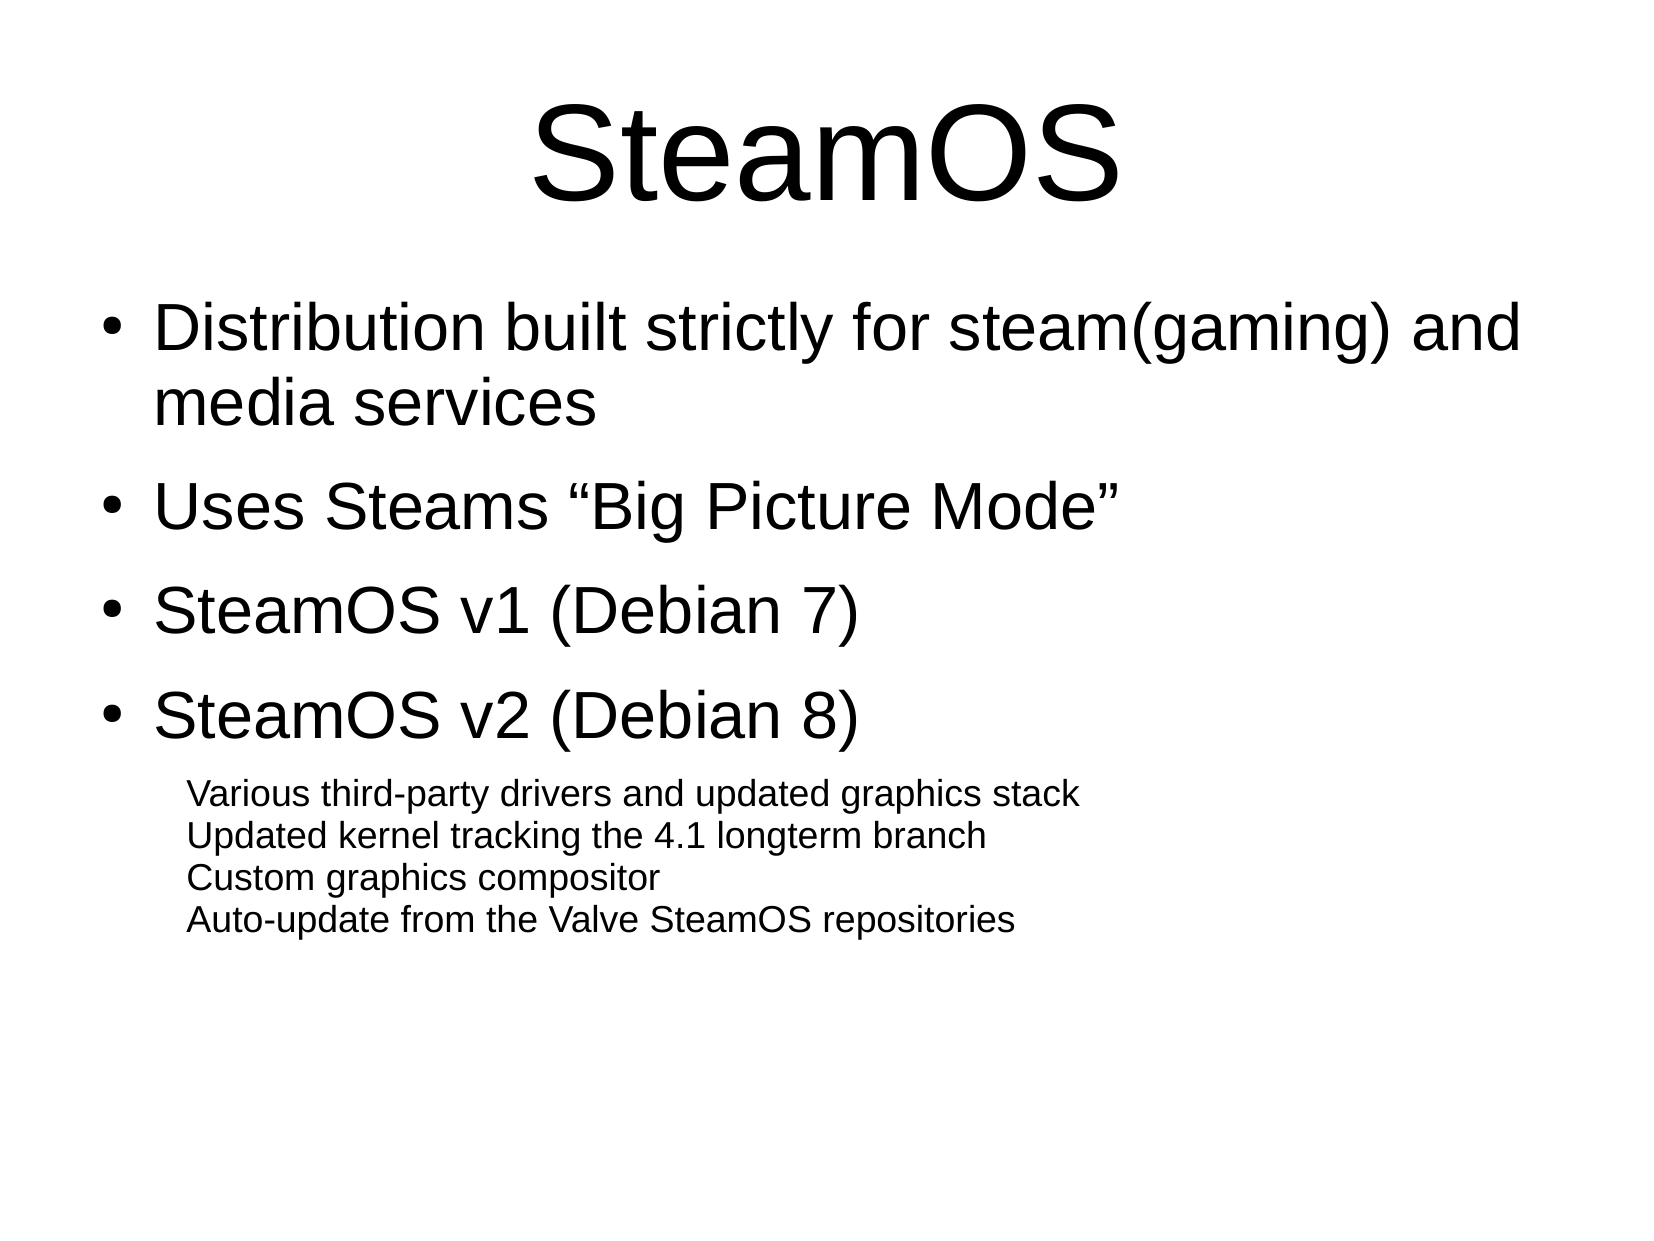

# SteamOS
Distribution built strictly for steam(gaming) and media services
Uses Steams “Big Picture Mode”
SteamOS v1 (Debian 7)
SteamOS v2 (Debian 8)
Various third-party drivers and updated graphics stack
Updated kernel tracking the 4.1 longterm branch
Custom graphics compositor
Auto-update from the Valve SteamOS repositories